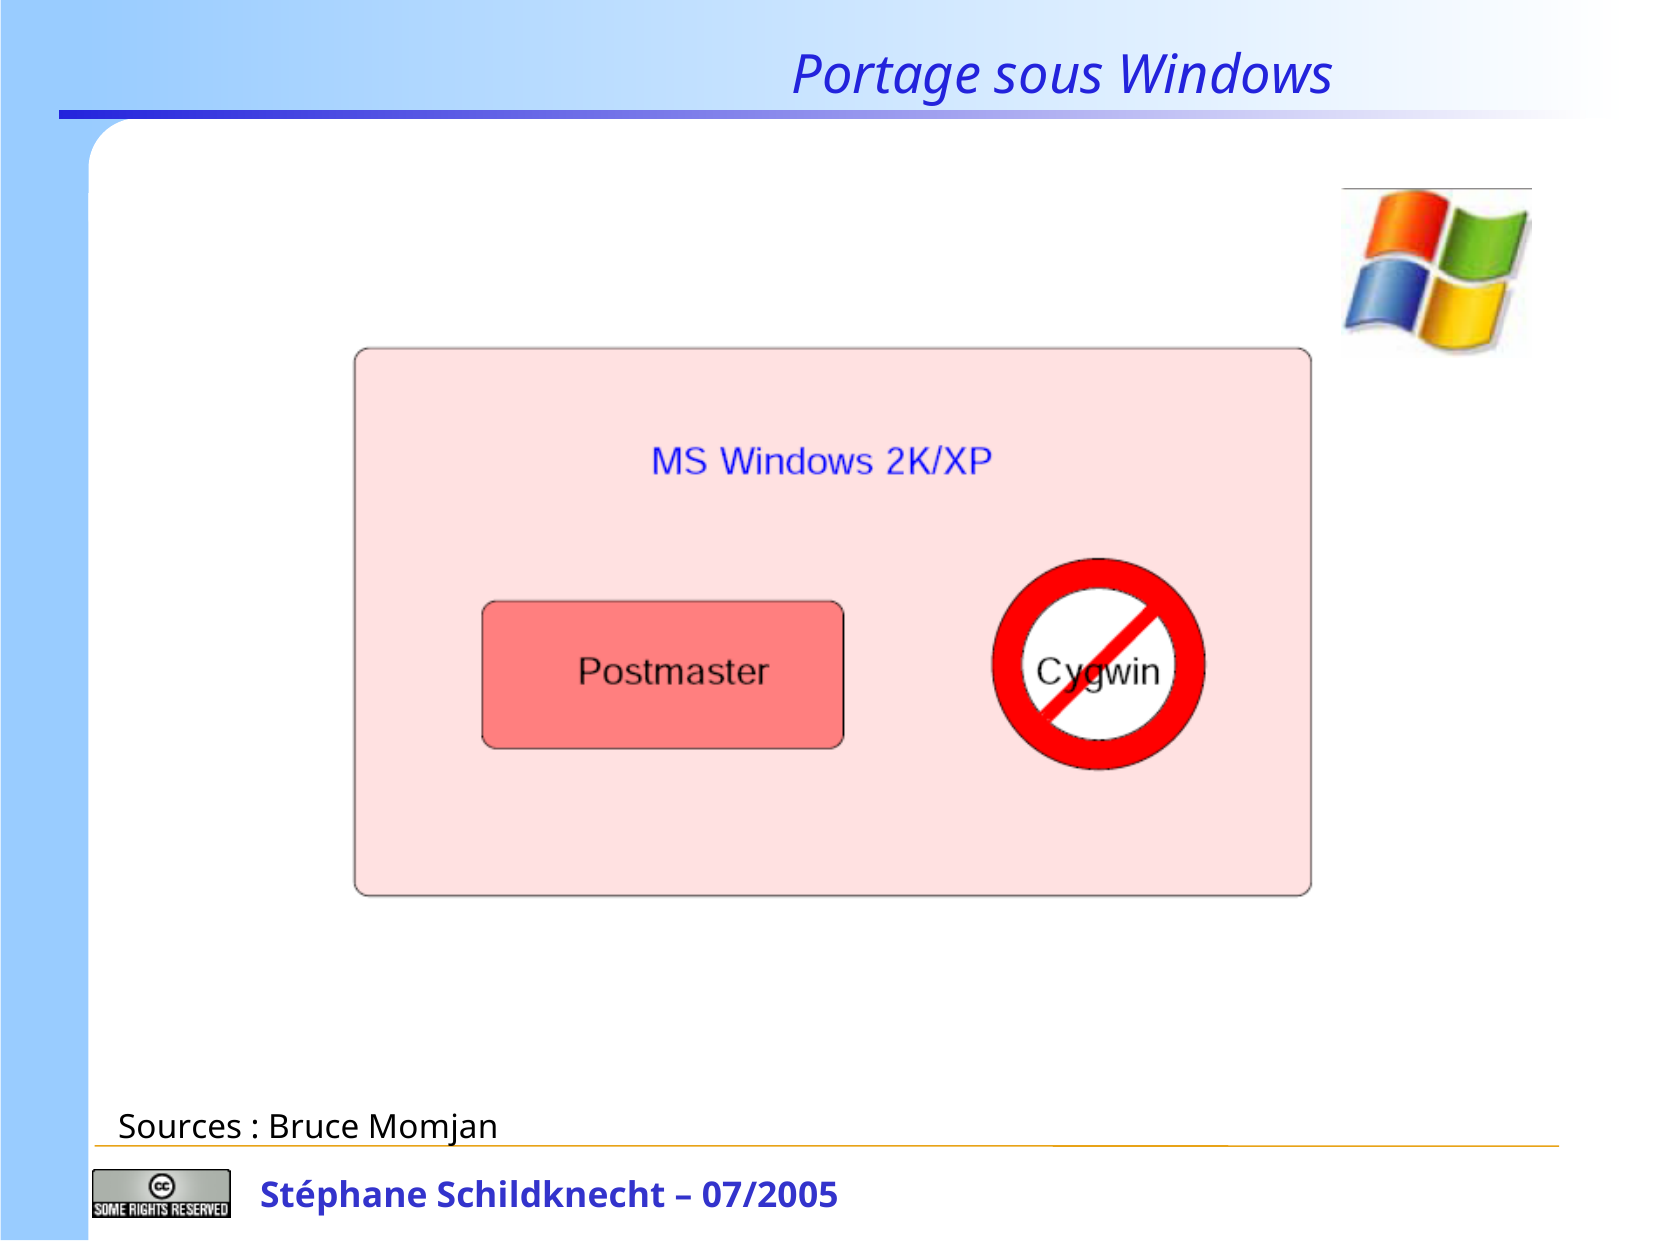

# Portage sous Windows
Sources : Bruce Momjan